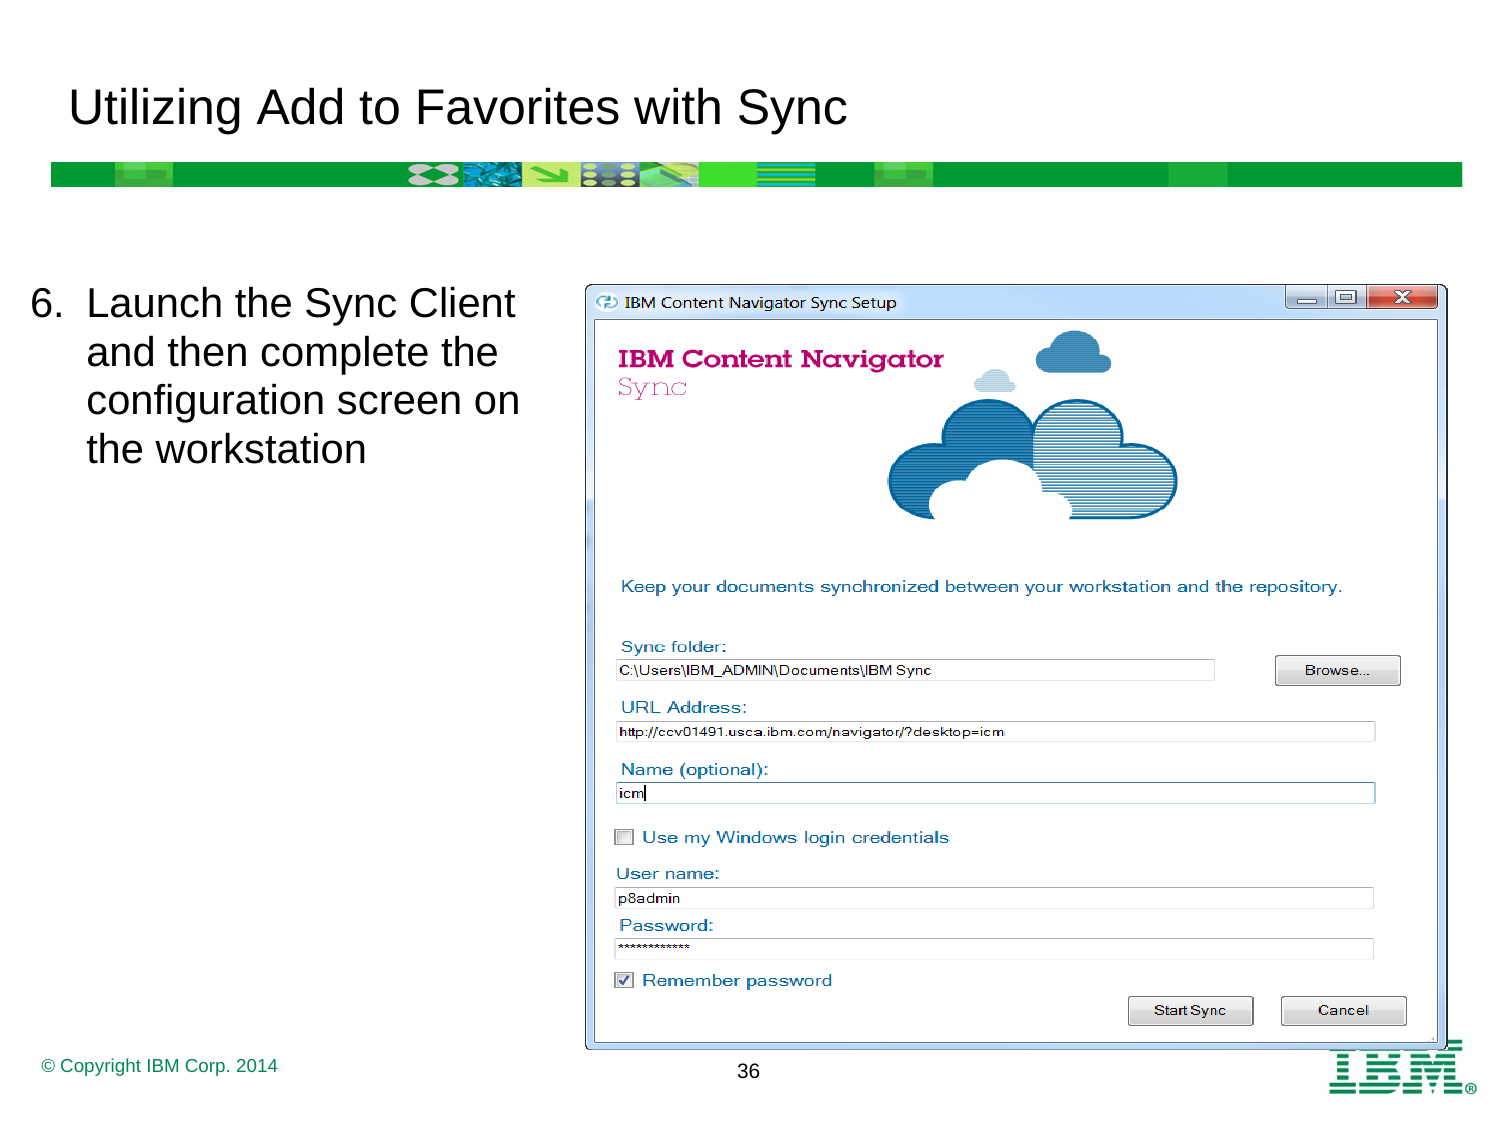

# Utilizing Add to Favorites with Sync
Launch the Sync Client and then complete the configuration screen on the workstation
36